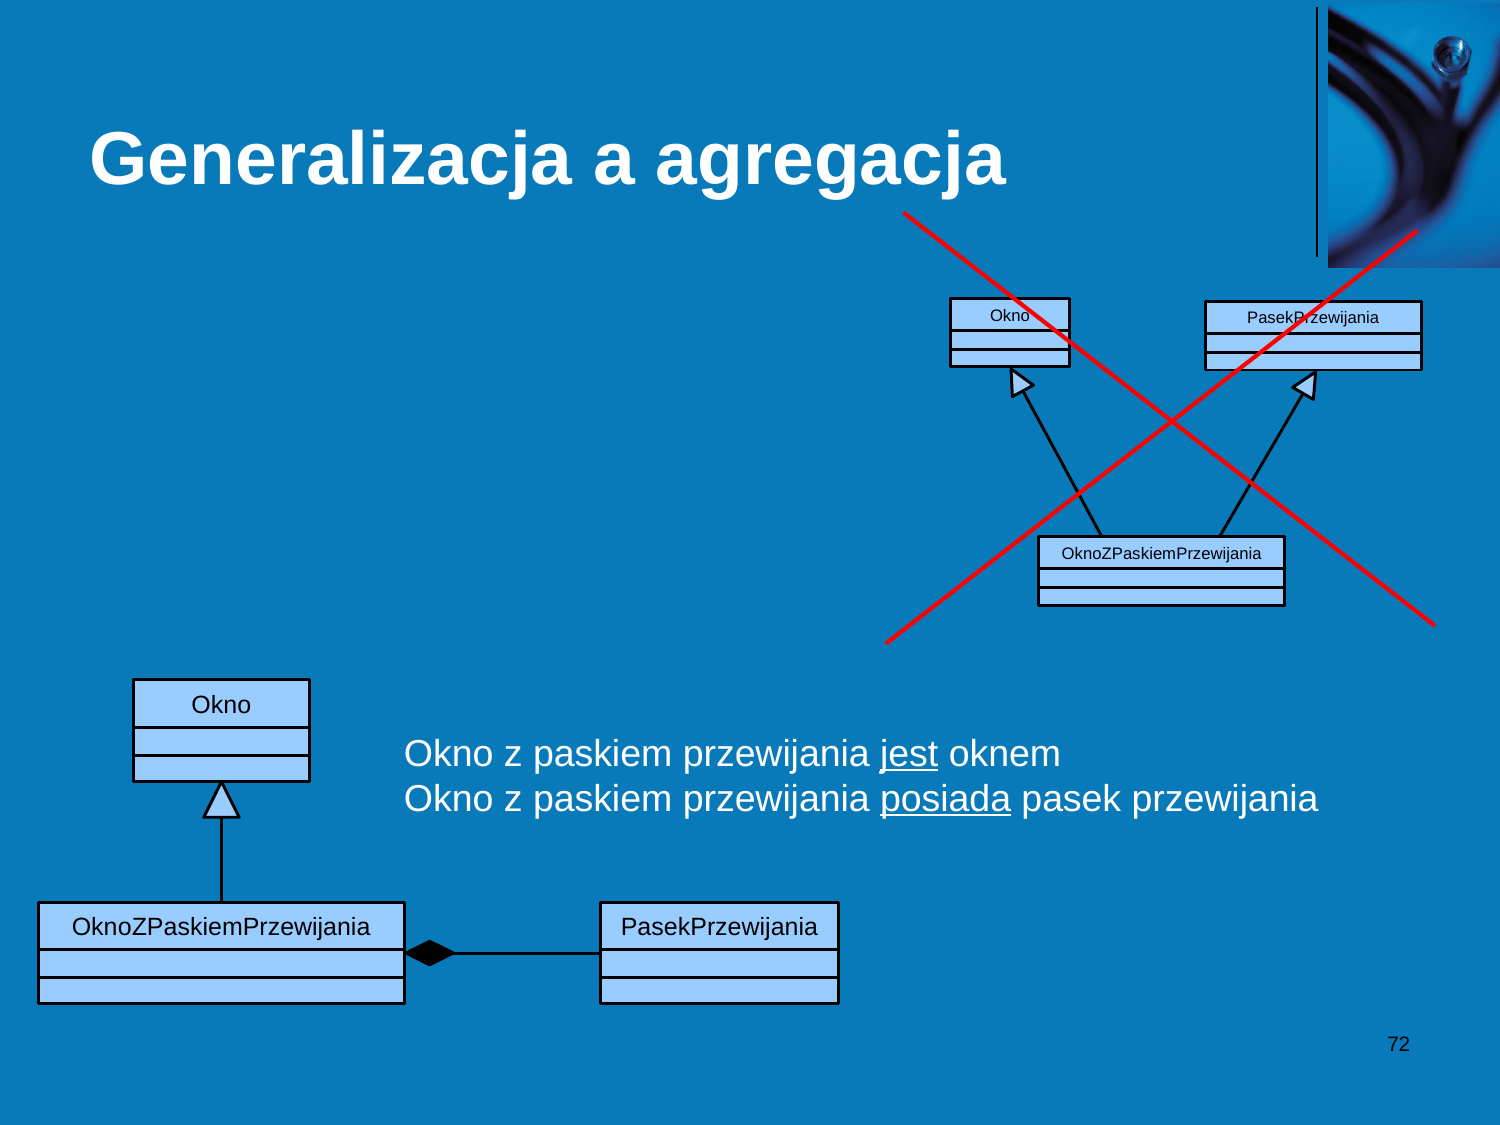

# Generalizacja a agregacja
Okno
PasekPrzewijania
OknoZPaskiemPrzewijania
Okno
OknoZPaskiemPrzewijania
PasekPrzewijania
Okno z paskiem przewijania jest oknem
Okno z paskiem przewijania posiada pasek przewijania
72